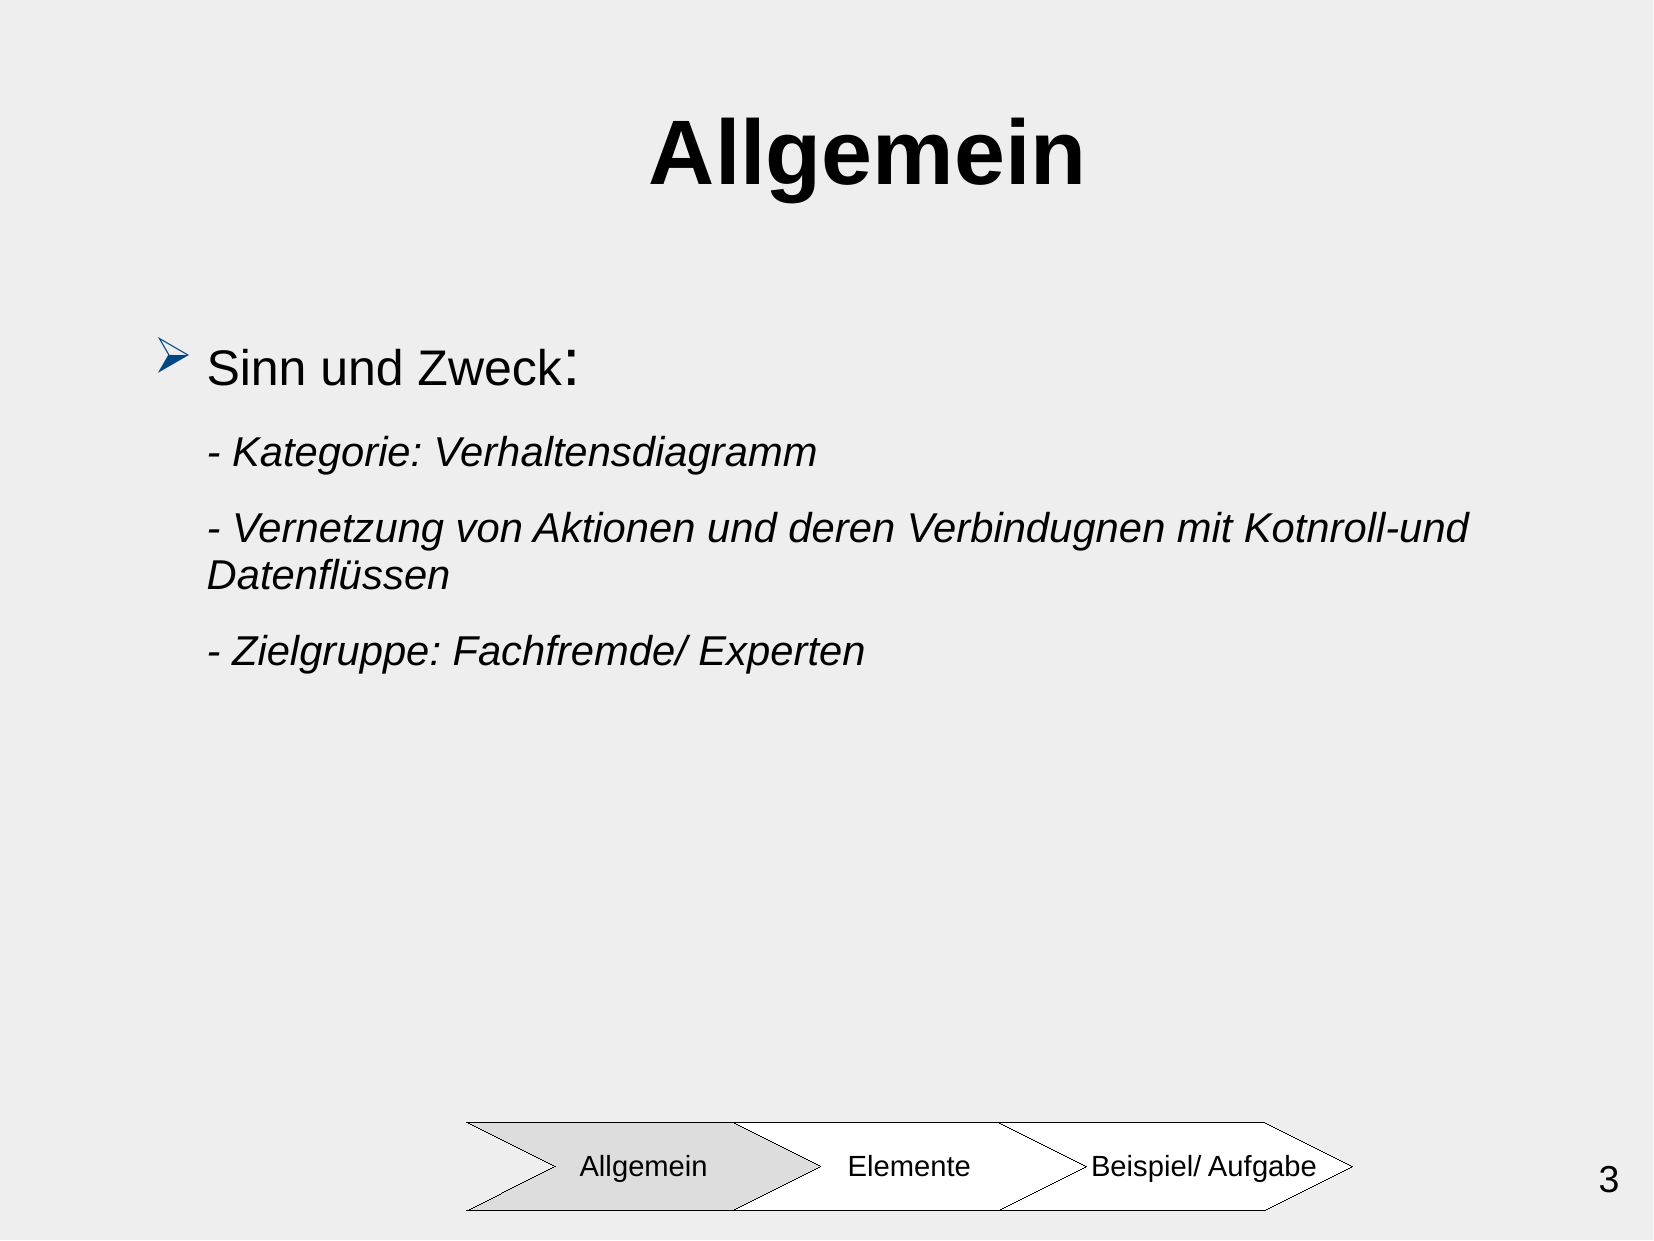

# Allgemein
Sinn und Zweck:
- Kategorie: Verhaltensdiagramm
- Vernetzung von Aktionen und deren Verbindugnen mit Kotnroll-und Datenflüssen
- Zielgruppe: Fachfremde/ Experten
Allgemein
Elemente
 Beispiel/ Aufgabe